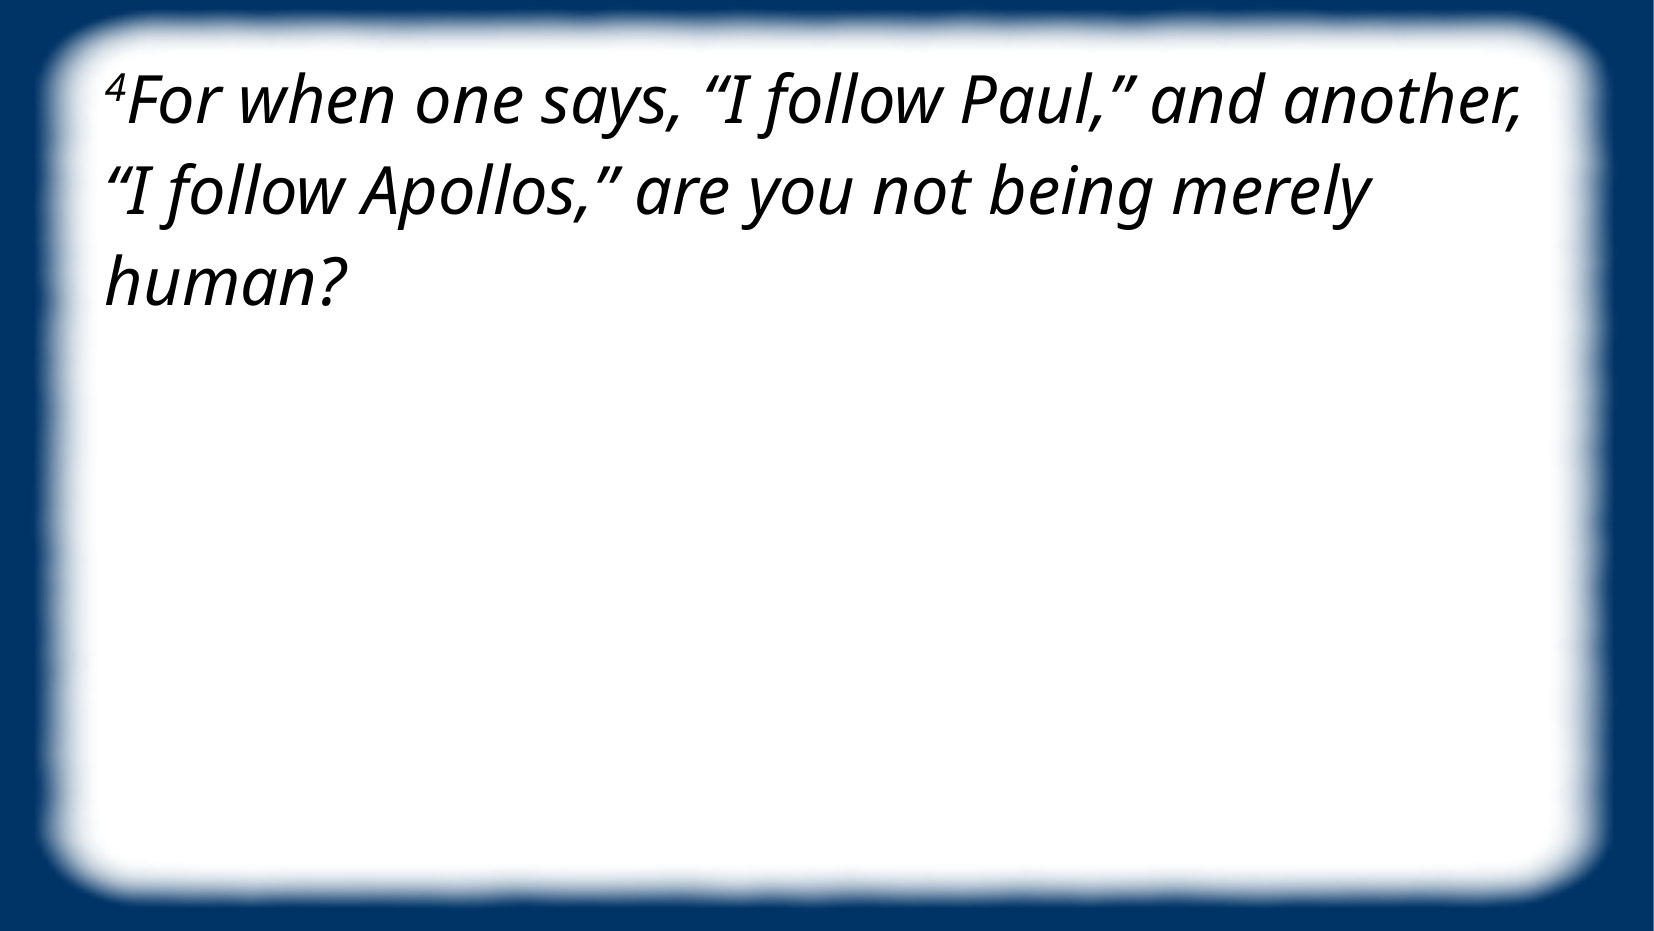

4For when one says, “I follow Paul,” and another, “I follow Apollos,” are you not being merely human?